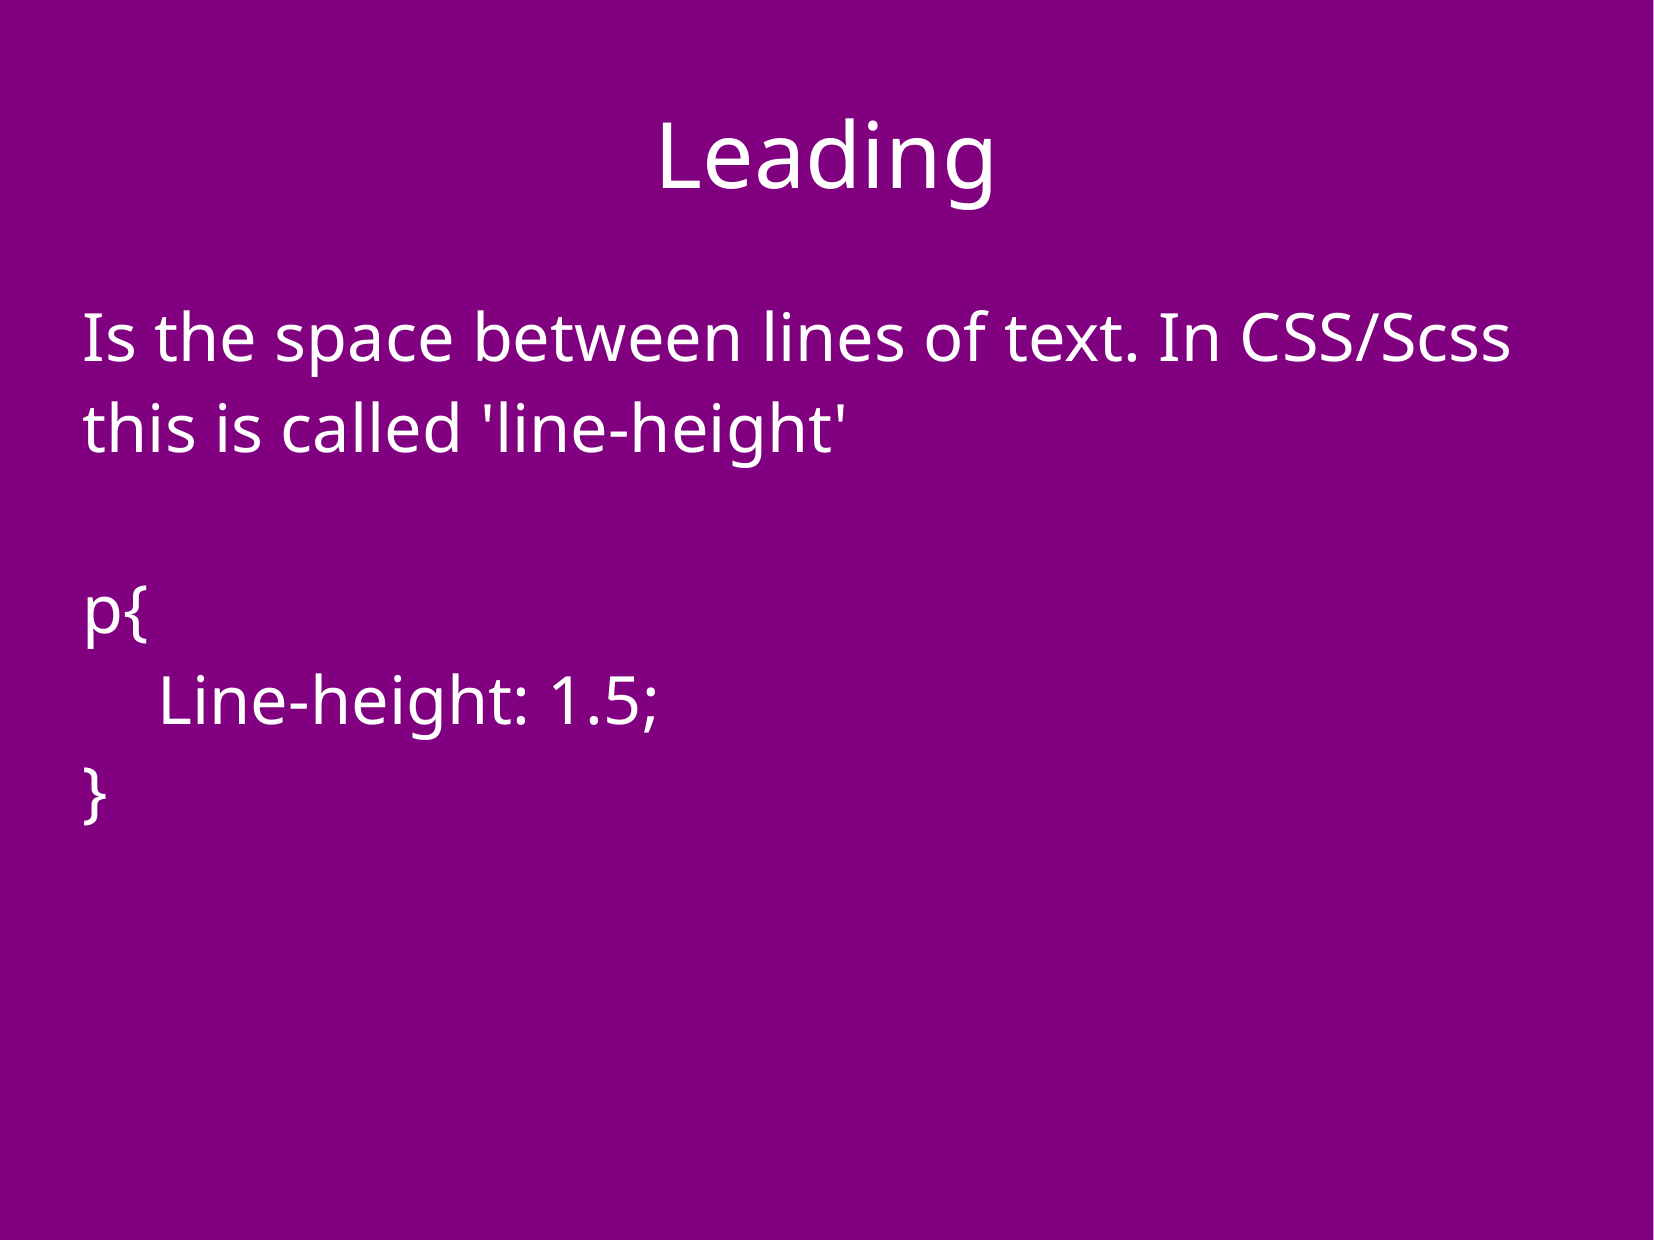

# Leading
Is the space between lines of text. In CSS/Scss this is called 'line-height'
p{
	Line-height: 1.5;
}